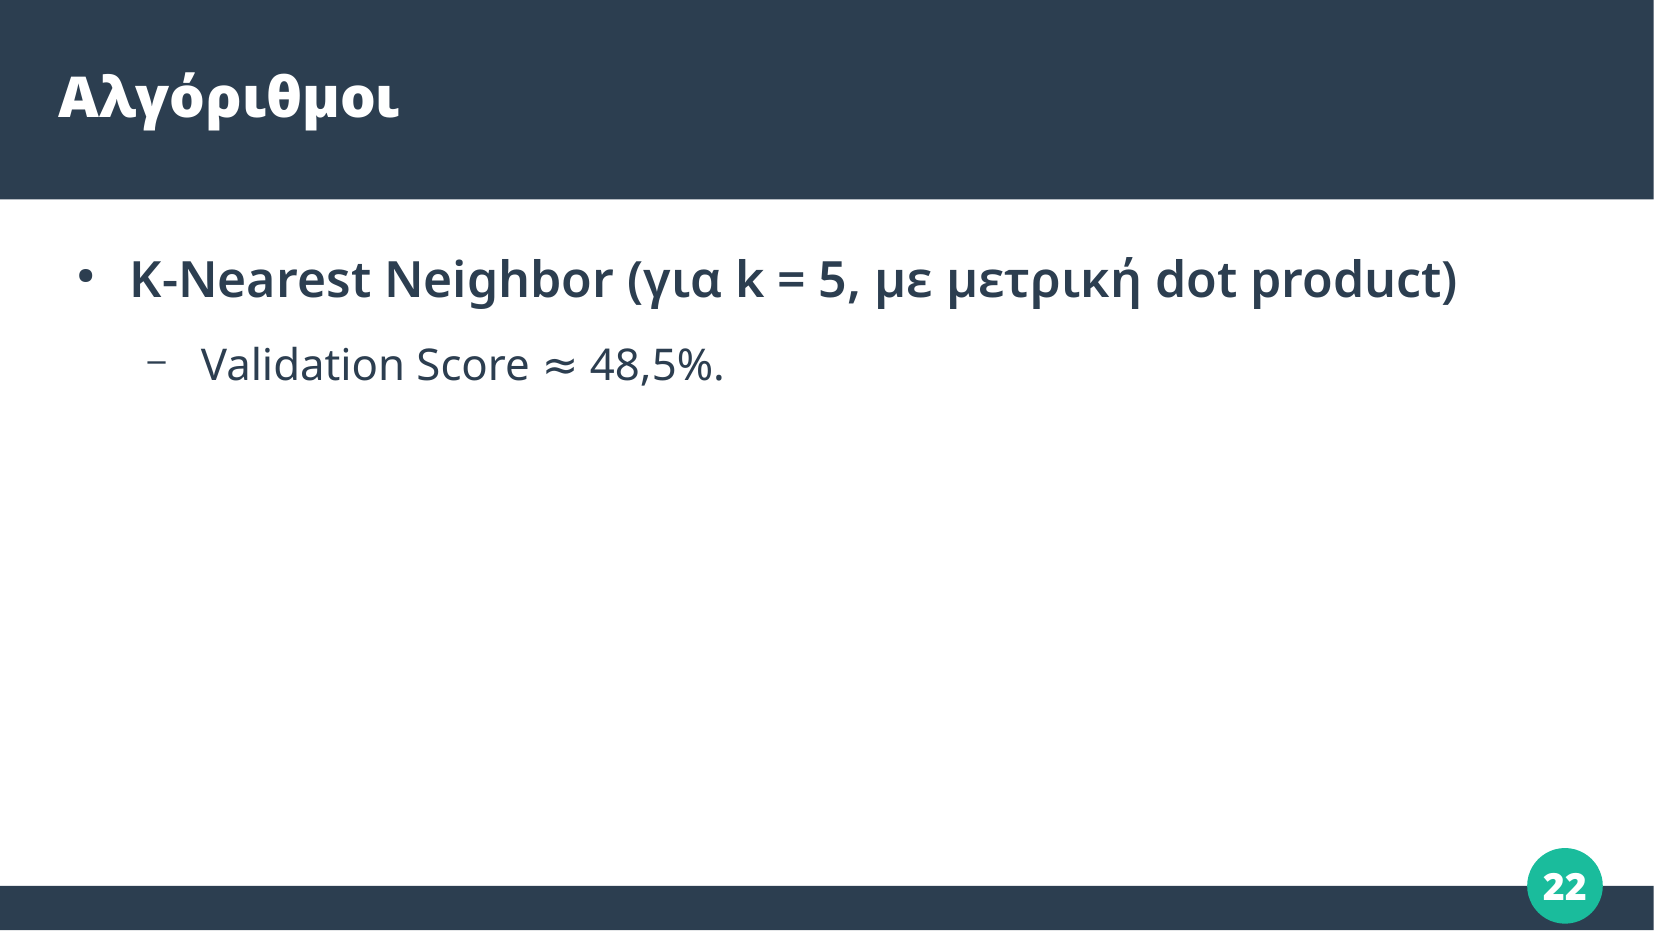

# Αλγόριθμοι
K-Nearest Neighbor (για k = 5, με μετρική dot product)
Validation Score ≈ 48,5%.